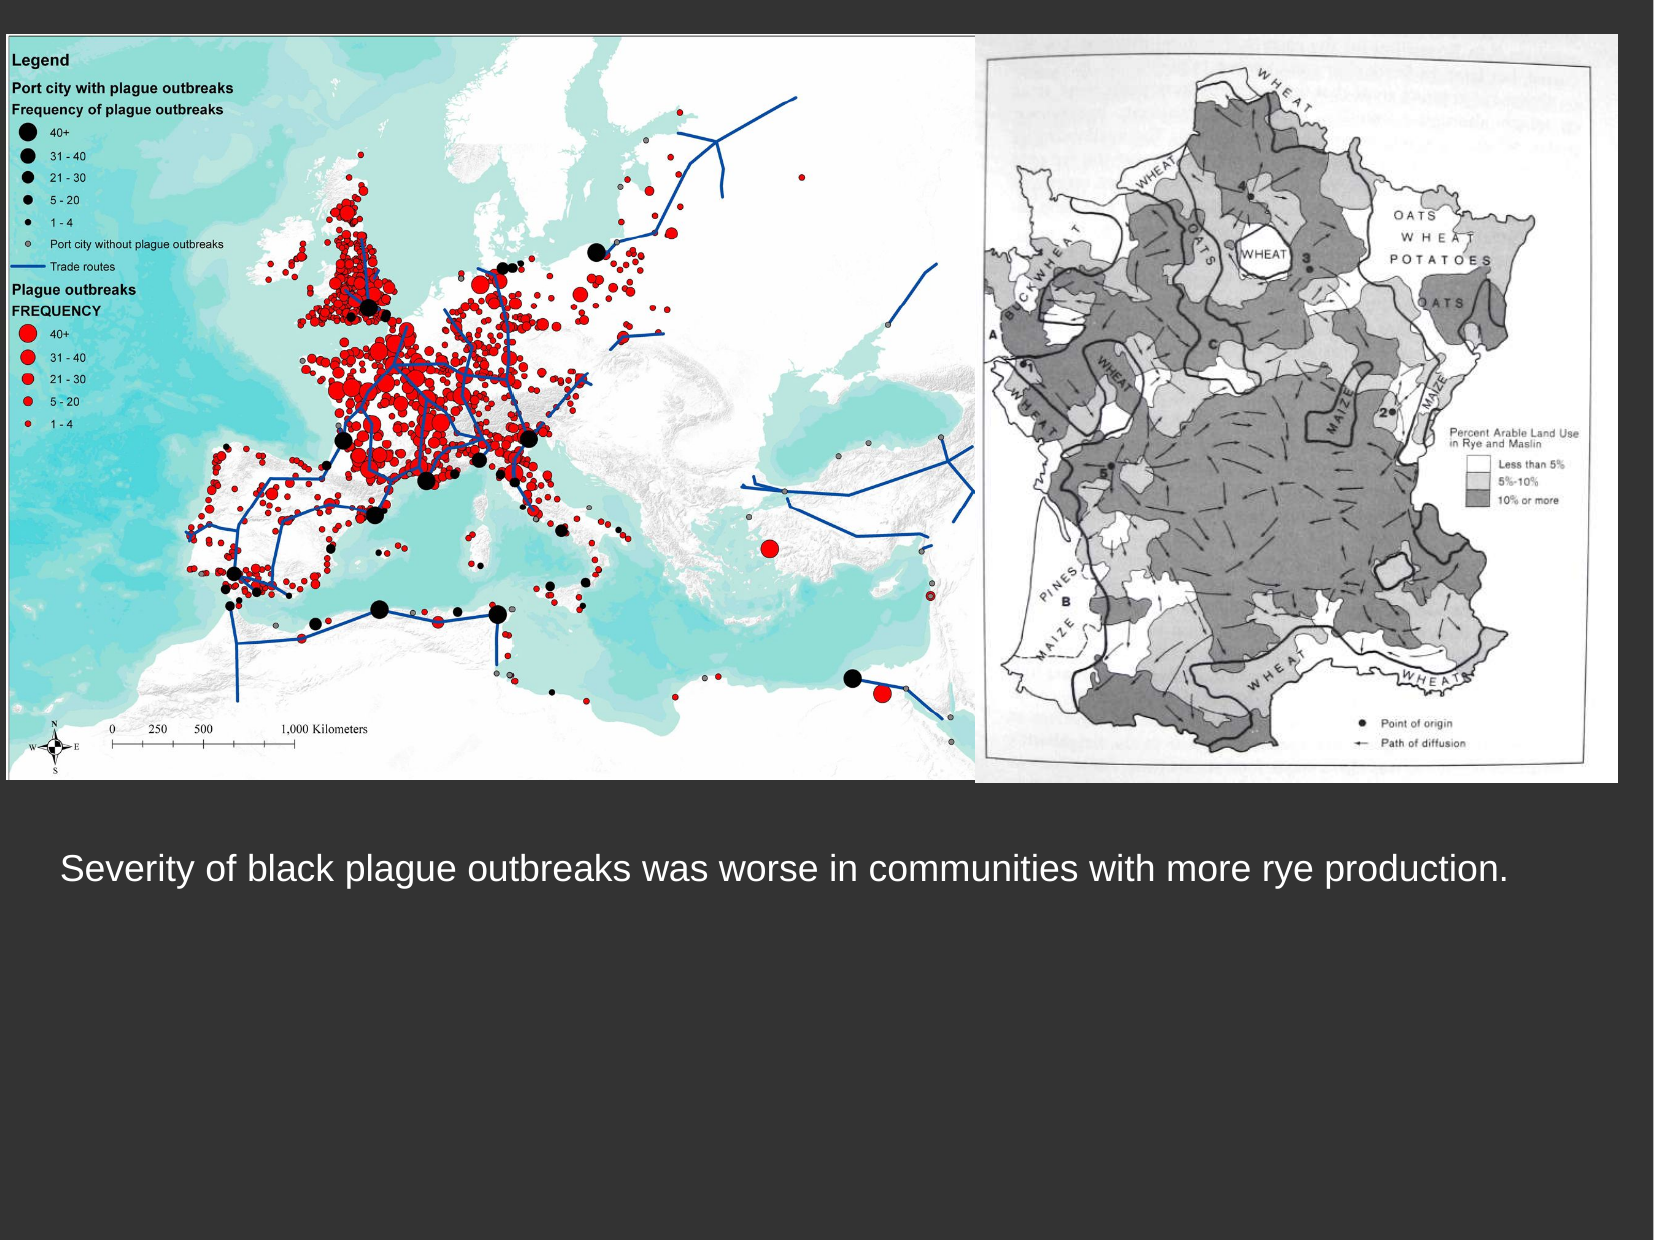

Severity of black plague outbreaks was worse in communities with more rye production.